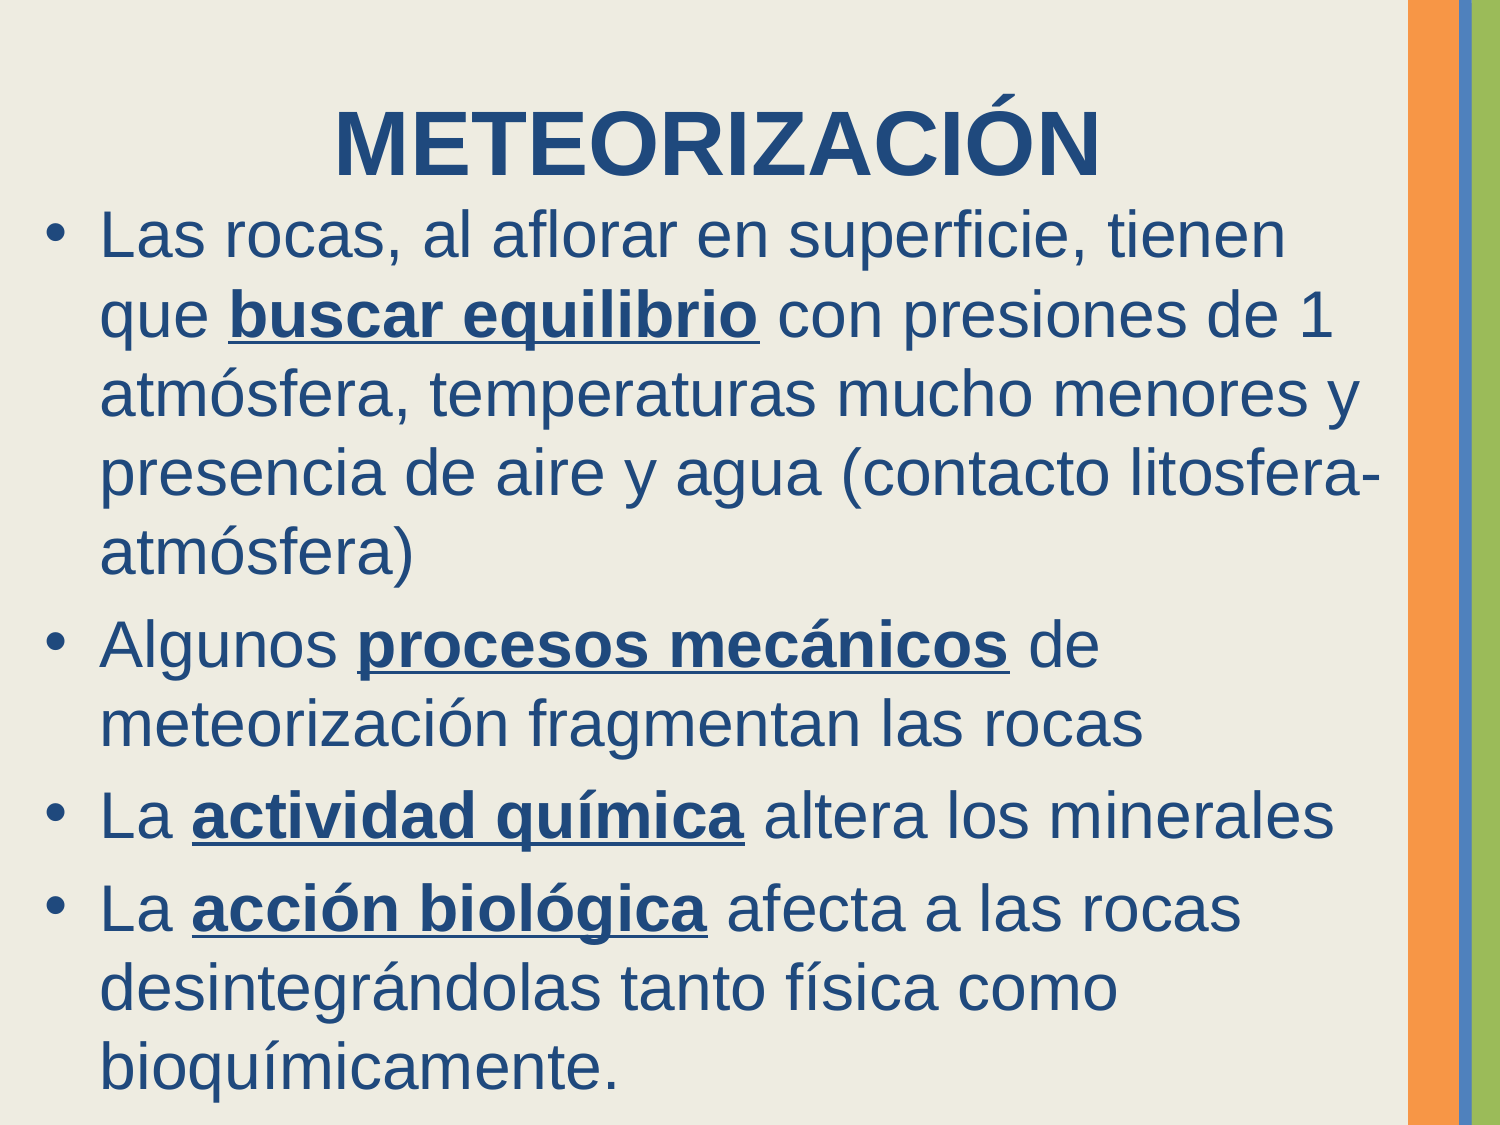

# meteorización
Las rocas, al aflorar en superficie, tienen que buscar equilibrio con presiones de 1 atmósfera, temperaturas mucho menores y presencia de aire y agua (contacto litosfera-atmósfera)
Algunos procesos mecánicos de meteorización fragmentan las rocas
La actividad química altera los minerales
La acción biológica afecta a las rocas desintegrándolas tanto física como bioquímicamente.